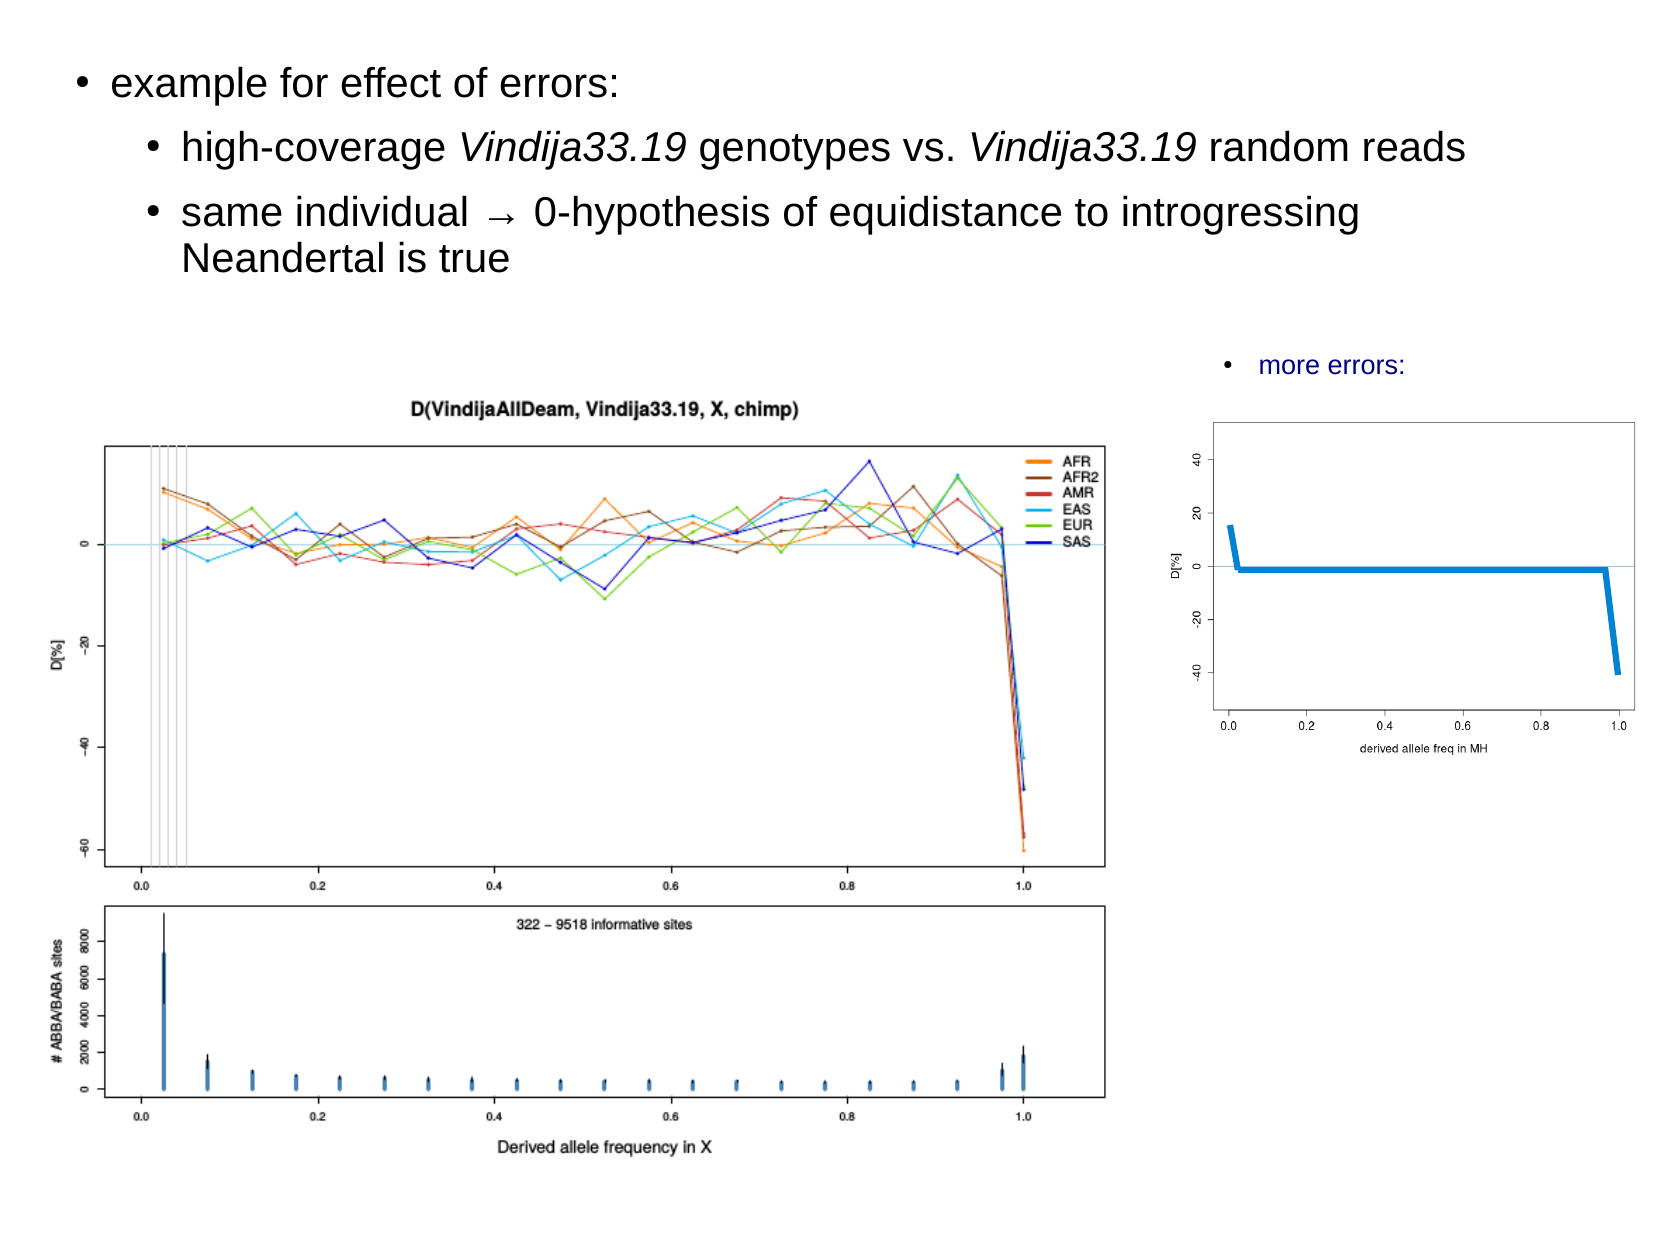

# example for effect of errors:
high-coverage Vindija33.19 genotypes vs. Vindija33.19 random reads
same individual → 0-hypothesis of equidistance to introgressing Neandertal is true
more errors: